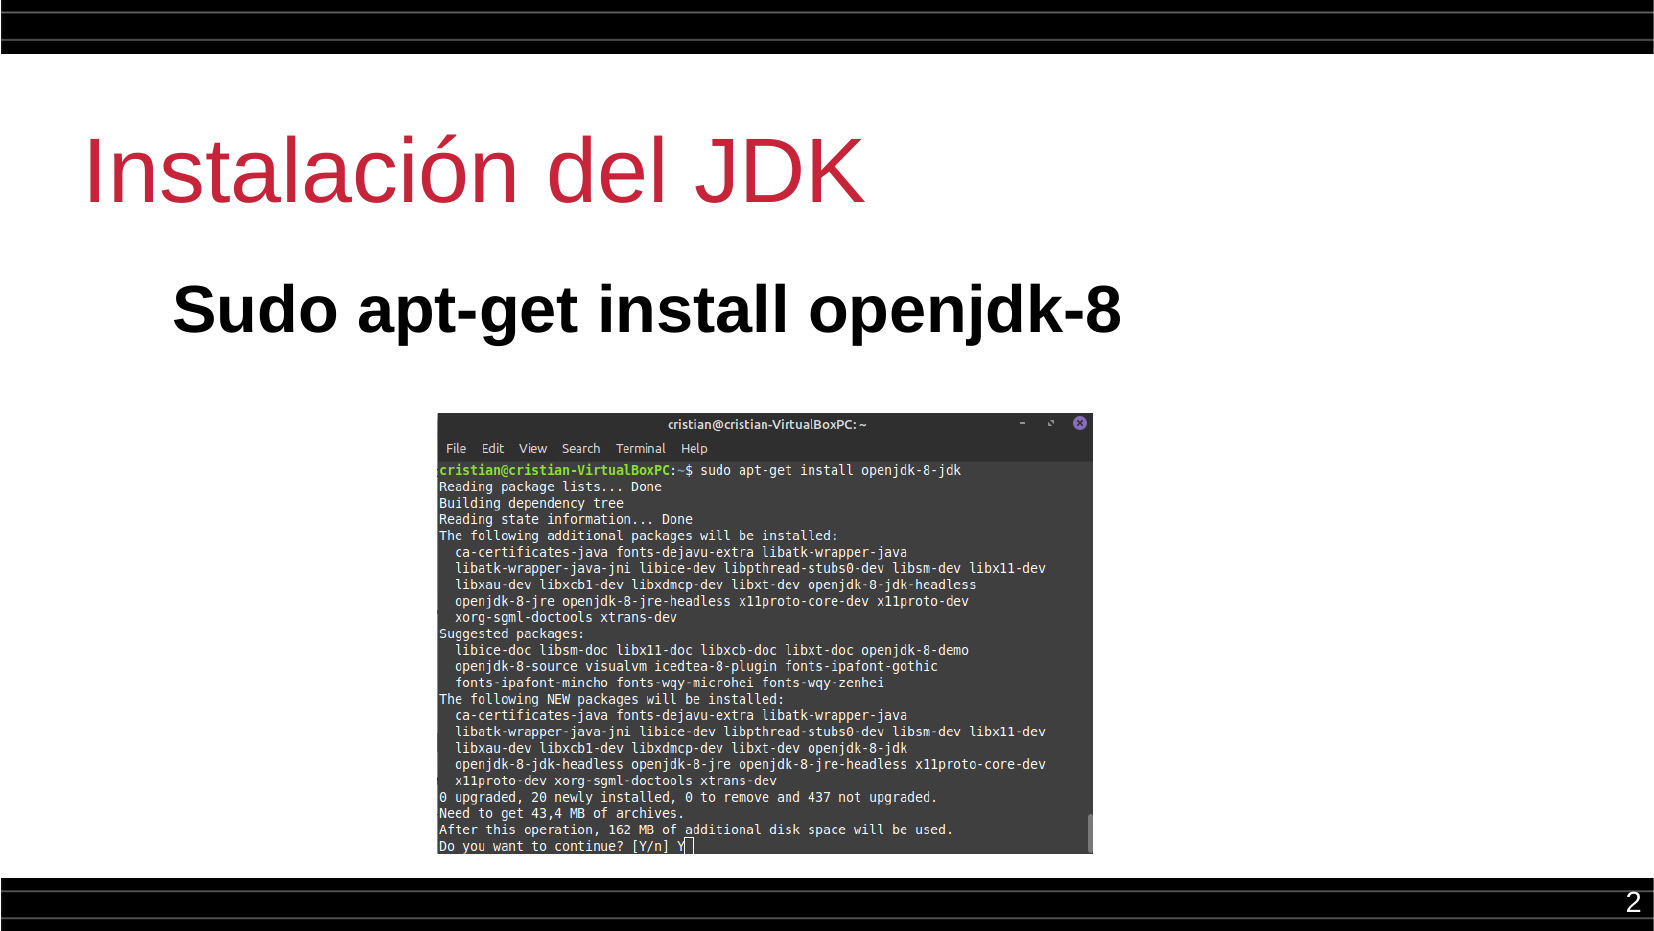

# Instalación del JDK
 Sudo apt-get install openjdk-8